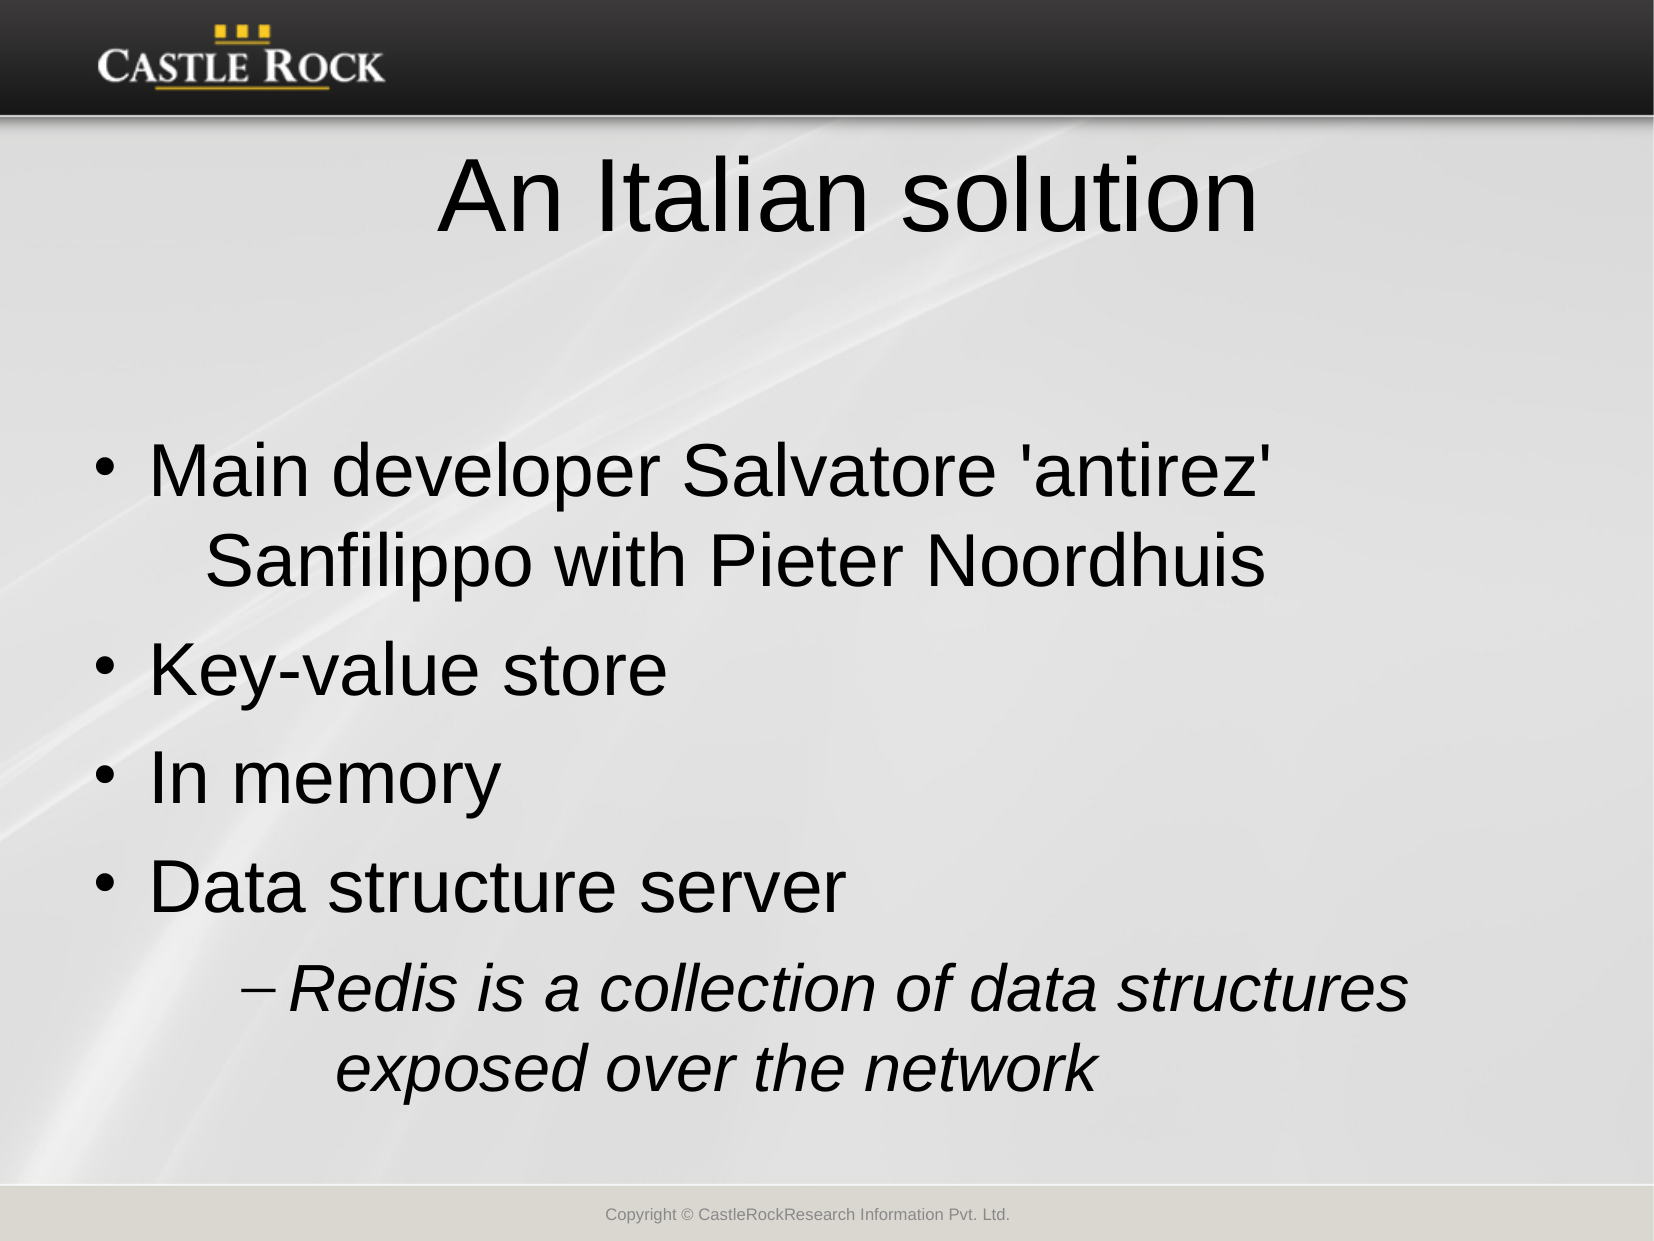

# An Italian solution
Main developer Salvatore 'antirez' Sanfilippo with Pieter Noordhuis
Key-value store
In memory
Data structure server
Redis is a collection of data structures exposed over the network